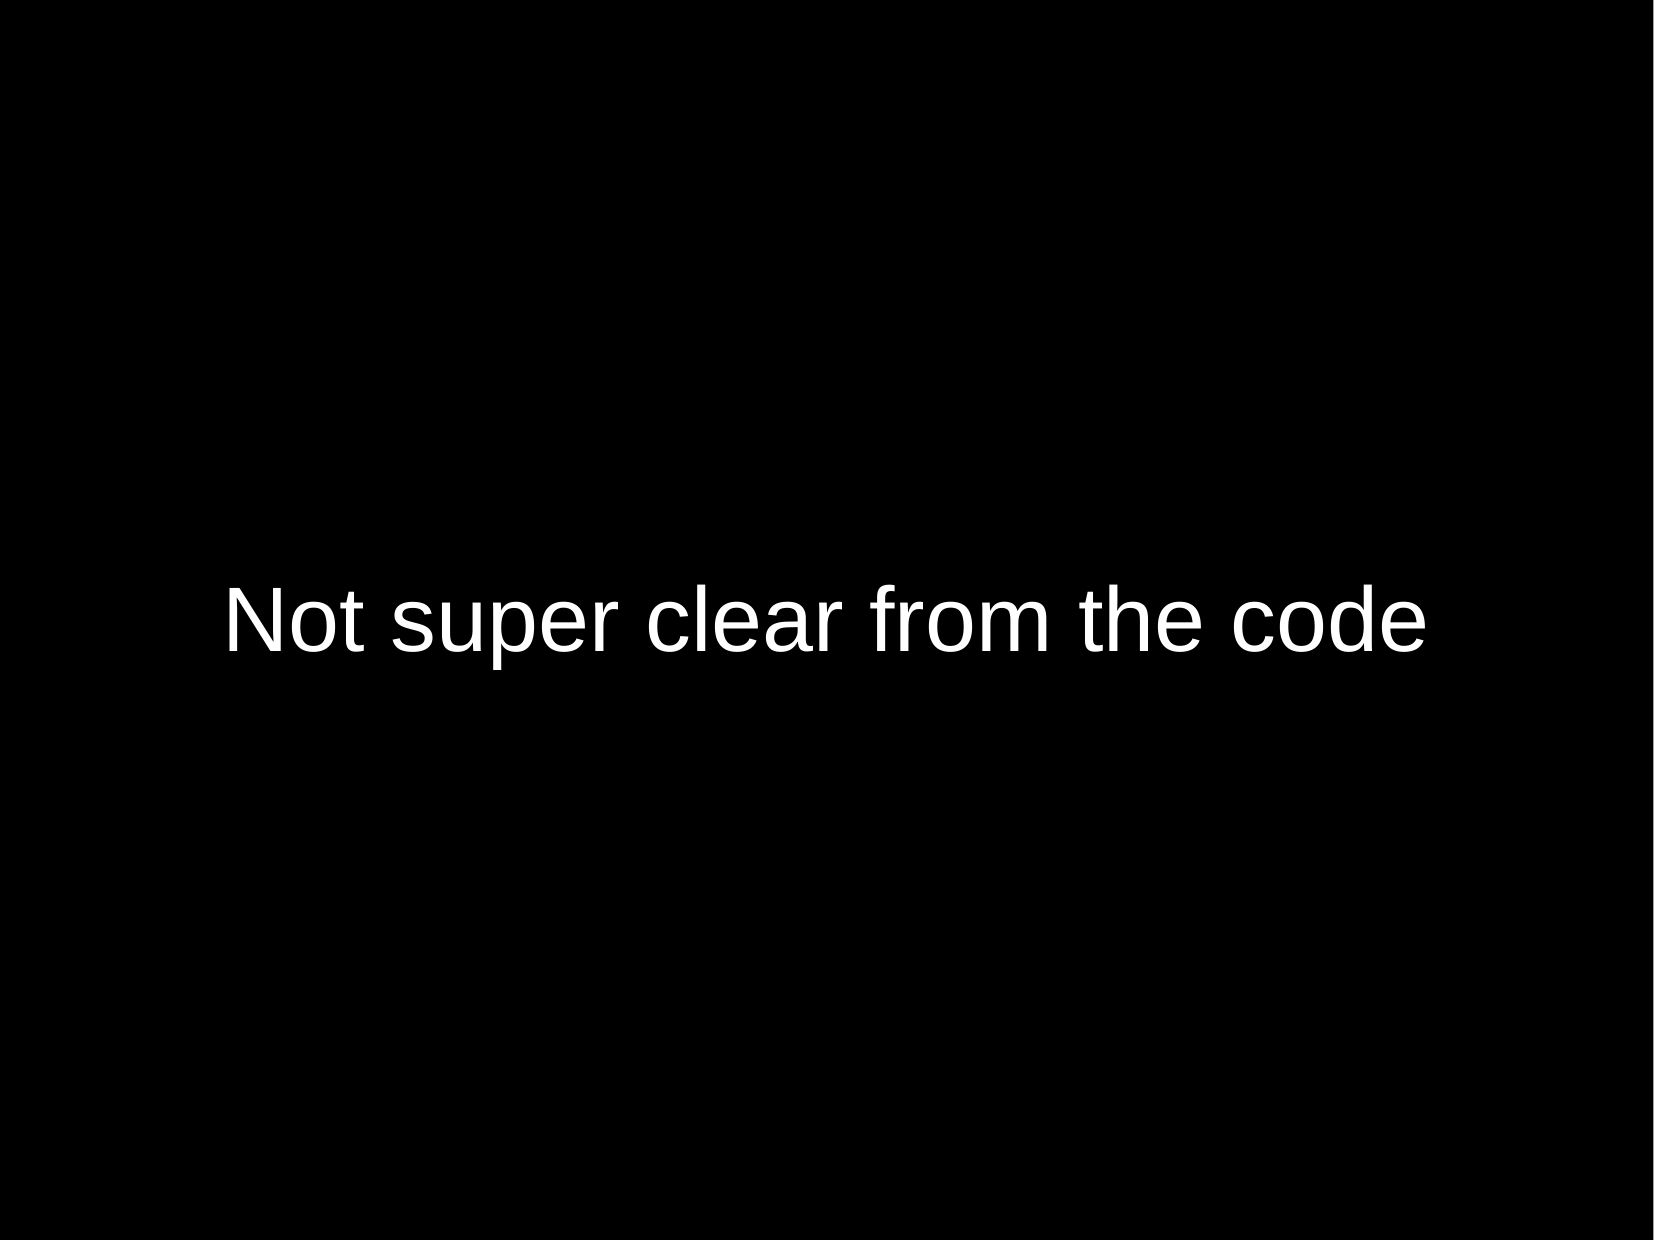

# Not super clear from the code